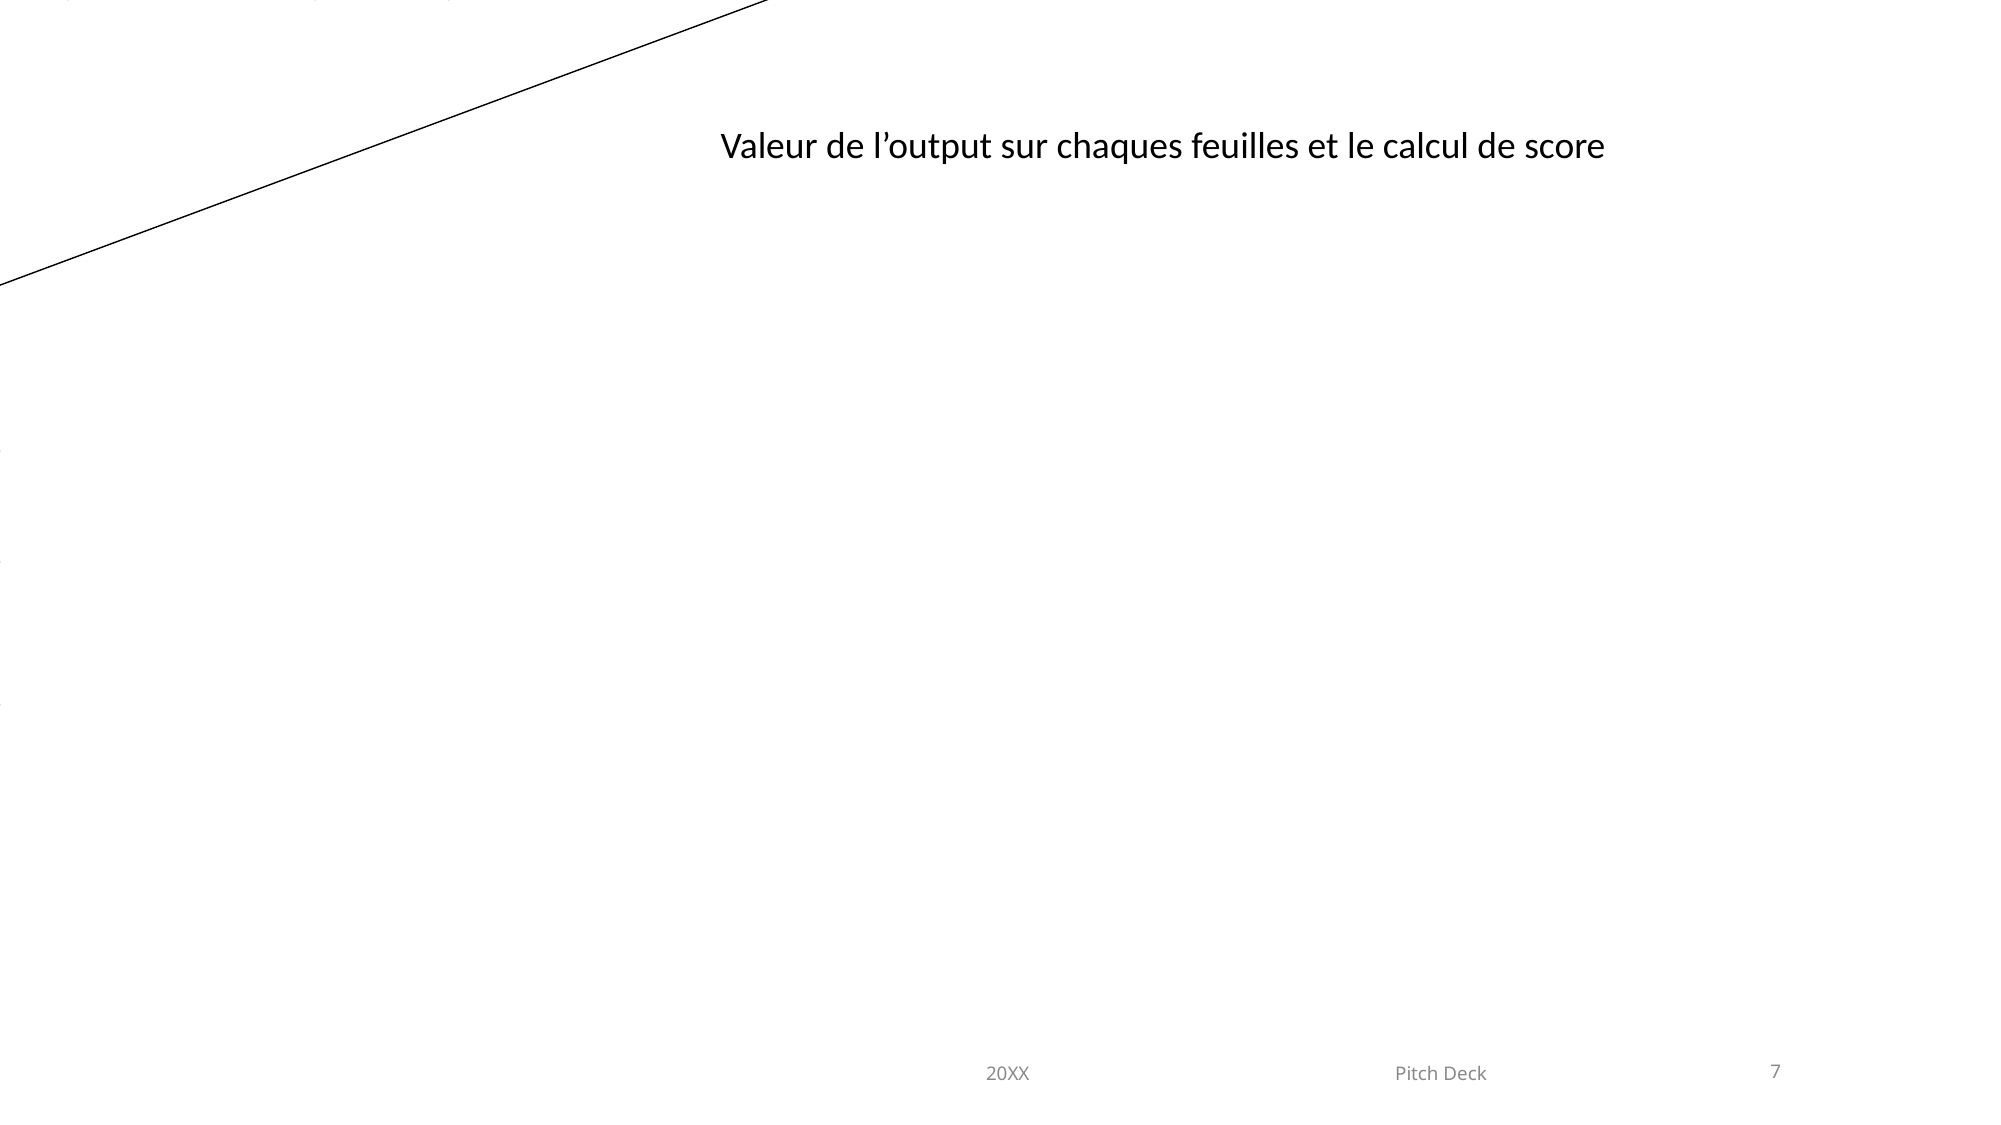

Valeur de l’output sur chaques feuilles et le calcul de score
20XX
Pitch Deck